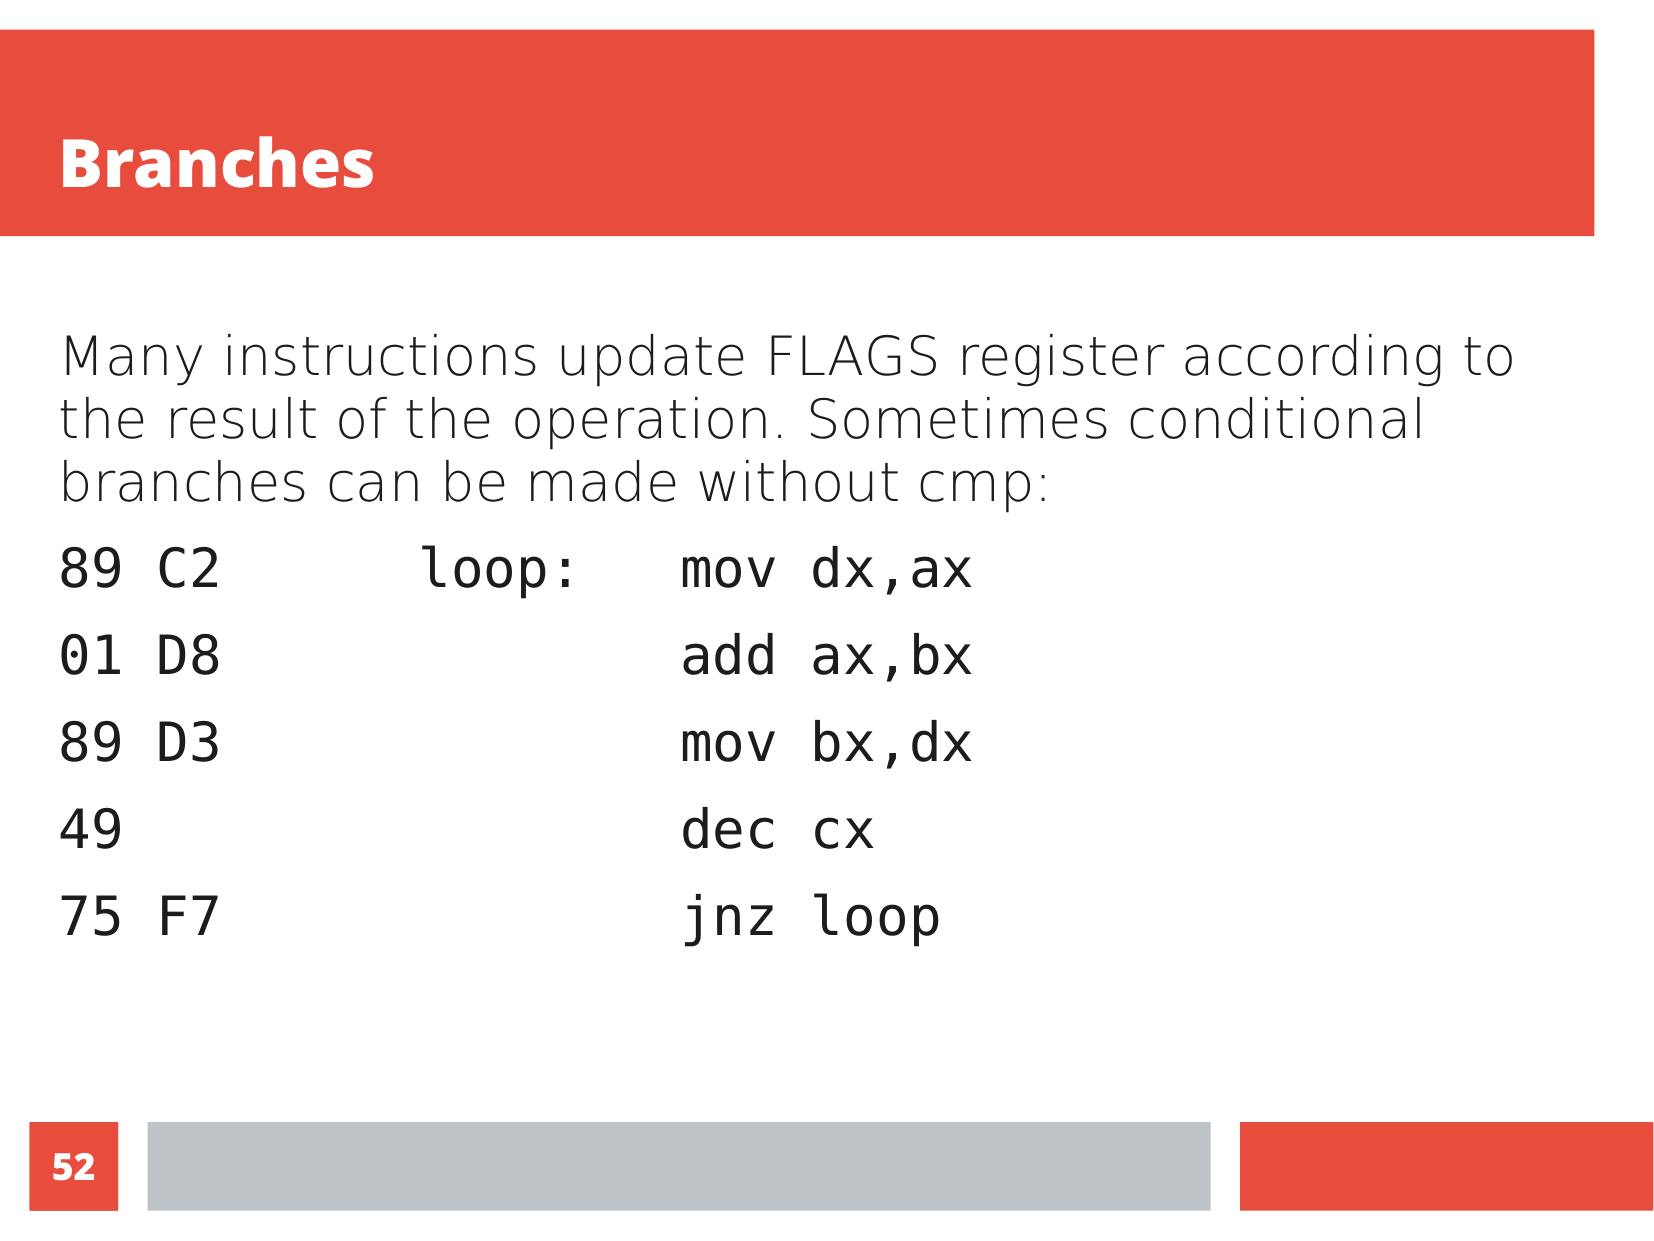

# Branches
Many instructions update FLAGS register according to the result of the operation. Sometimes conditional branches can be made without cmp:
89 C2 loop: mov dx,ax
01 D8 add ax,bx
89 D3 mov bx,dx
49 dec cx
75 F7 jnz loop
52